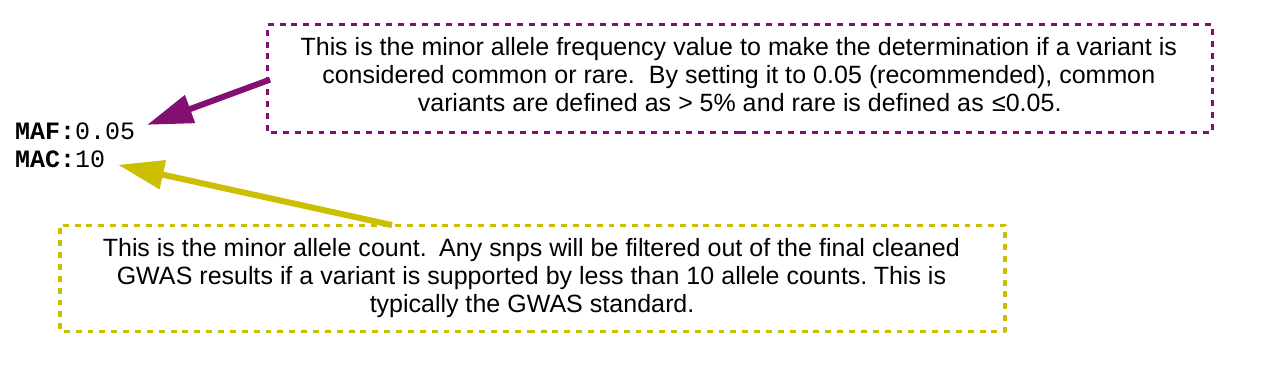

This is the minor allele frequency value to make the determination if a variant is considered common or rare. By setting it to 0.05 (recommended), common variants are defined as > 5% and rare is defined as ≤0.05.
MAF:0.05
MAC:10
This is the minor allele count. Any snps will be filtered out of the final cleaned GWAS results if a variant is supported by less than 10 allele counts. This is typically the GWAS standard.